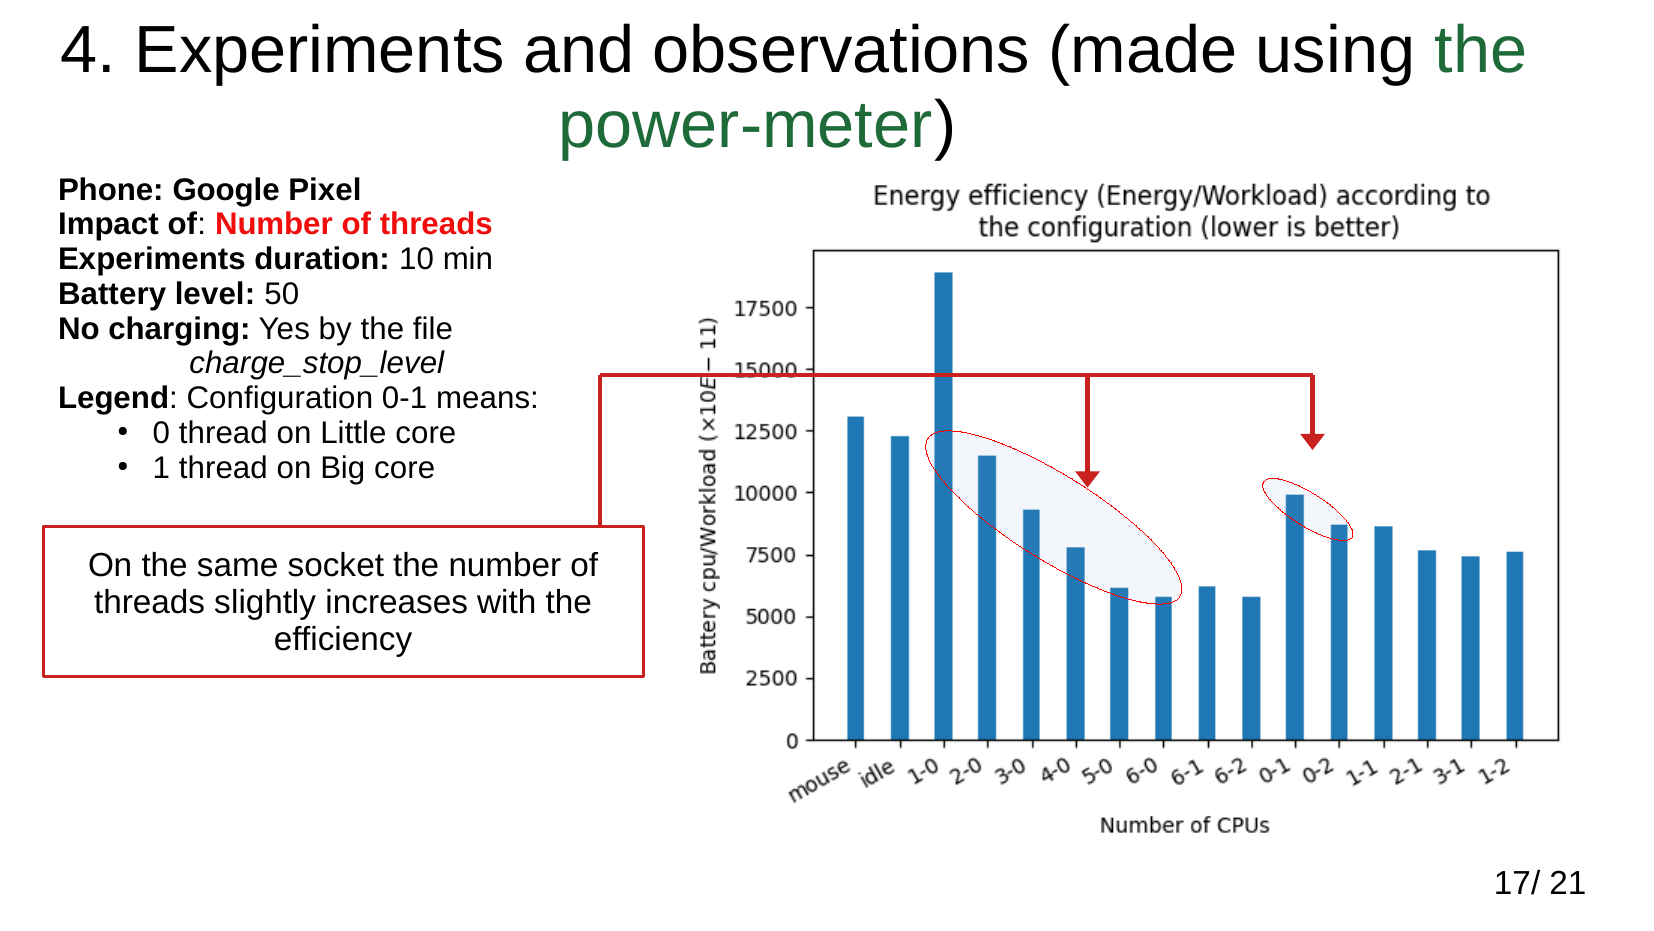

# 4. Experiments and observations (made using the power-meter)
Phone: Google Pixel
Impact of: Number of threads
Experiments duration: 10 min
Battery level: 50
No charging: Yes by the file
 charge_stop_level
Legend: Configuration 0-1 means:
0 thread on Little core
1 thread on Big core
On the same socket the number of threads slightly increases with the efficiency
On the same socket the number of threads slightly increases with the efficiency
 17/ 21